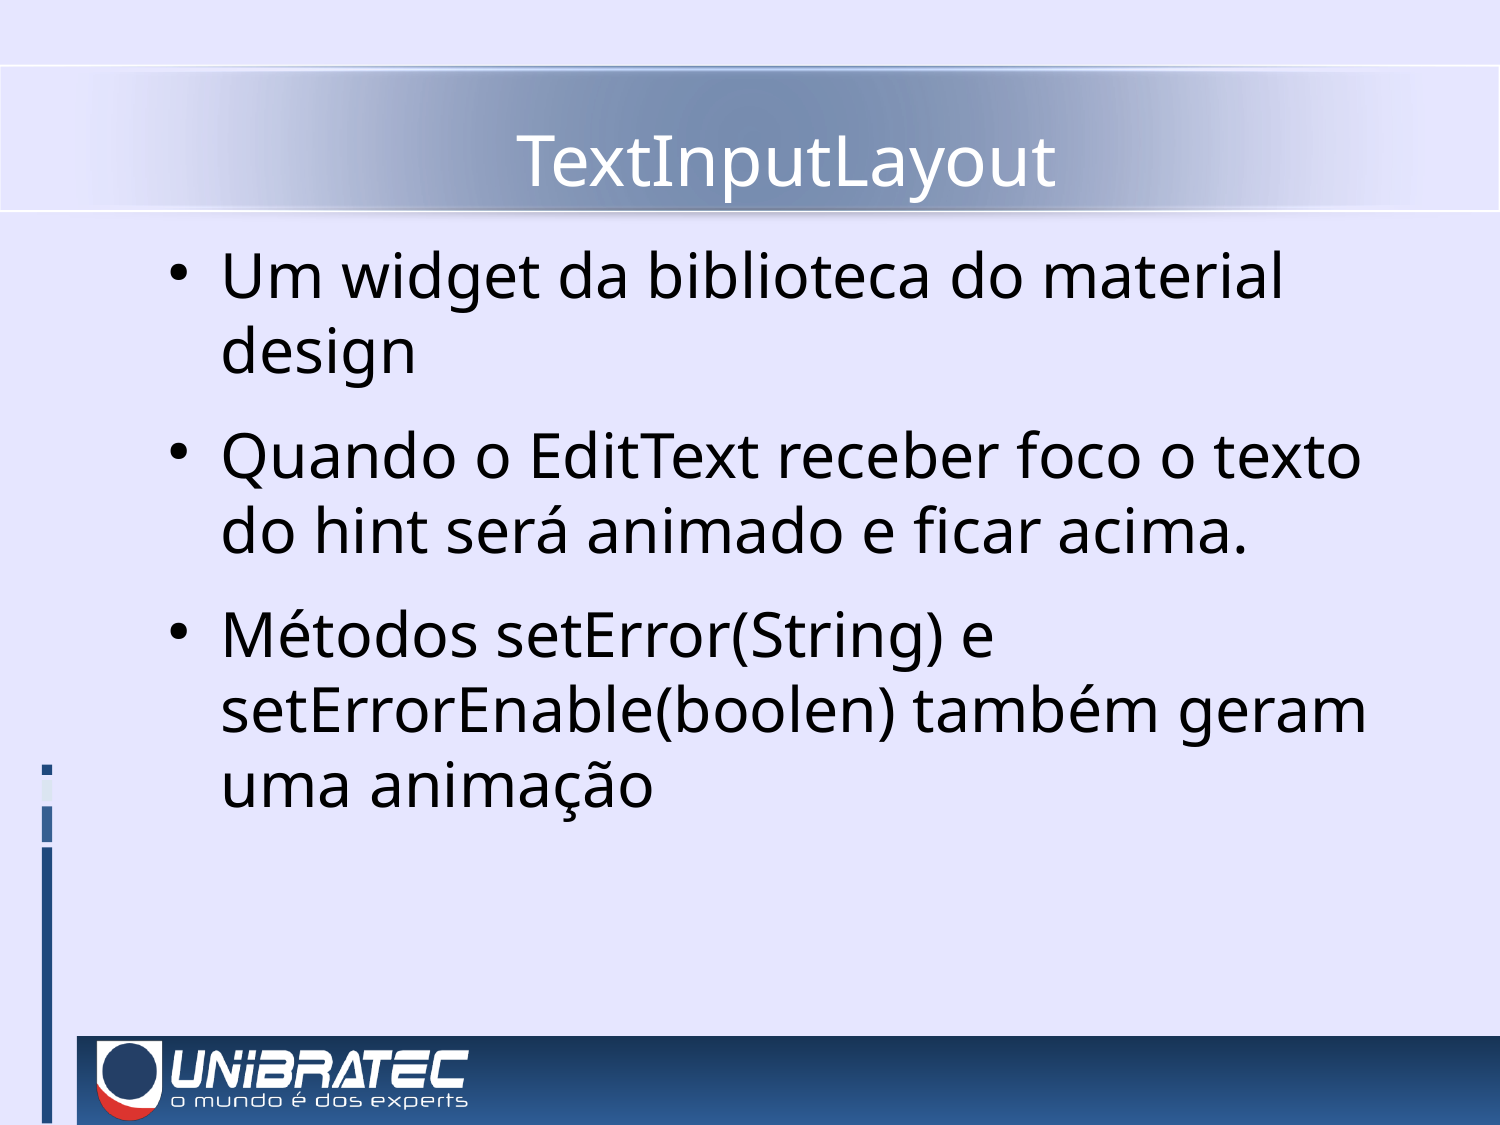

# TextInputLayout
Um widget da biblioteca do material design
Quando o EditText receber foco o texto do hint será animado e ficar acima.
Métodos setError(String) e setErrorEnable(boolen) também geram uma animação